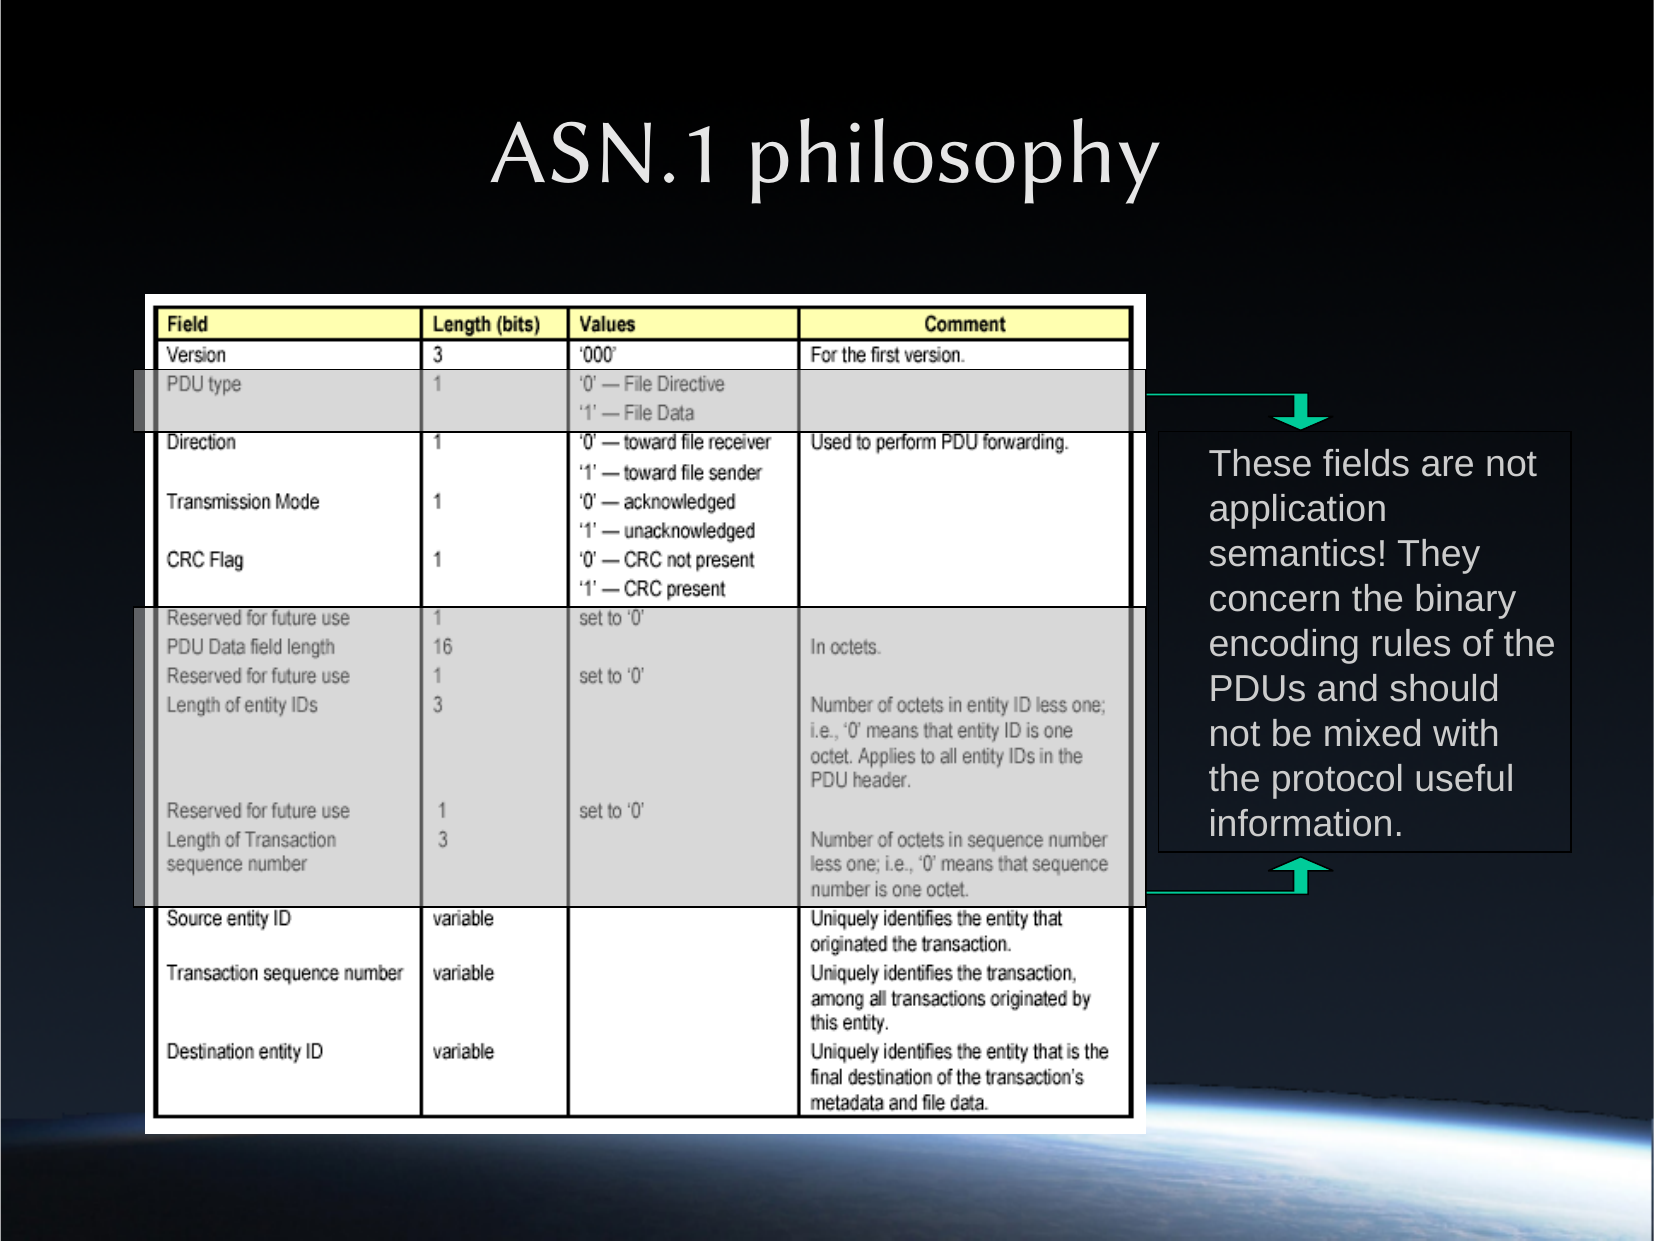

# ASN.1 philosophy
These fields are not application semantics! They concern the binary encoding rules of the PDUs and should not be mixed with the protocol useful information.